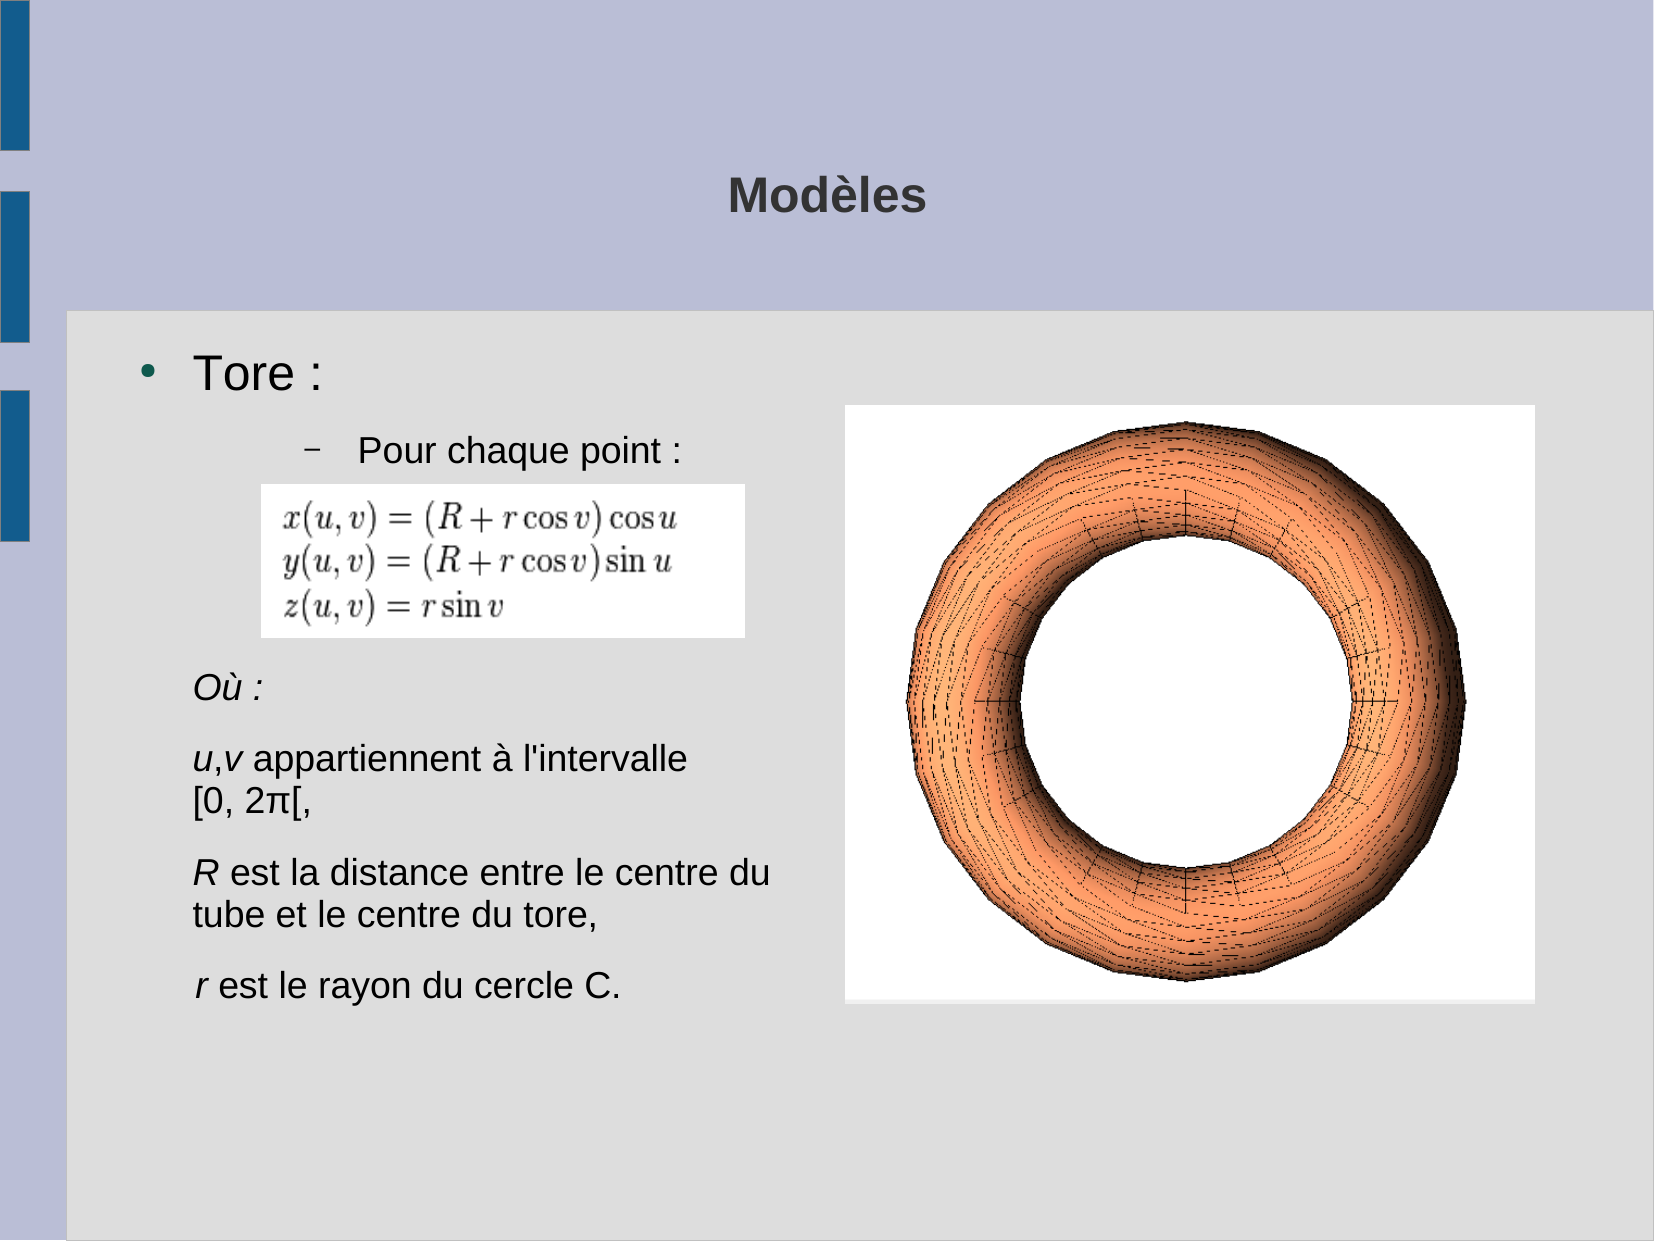

# Modèles
Tore :
Pour chaque point :
Où :
u,v appartiennent à l'intervalle [0, 2π[,
R est la distance entre le centre du tube et le centre du tore,
 	r est le rayon du cercle C.